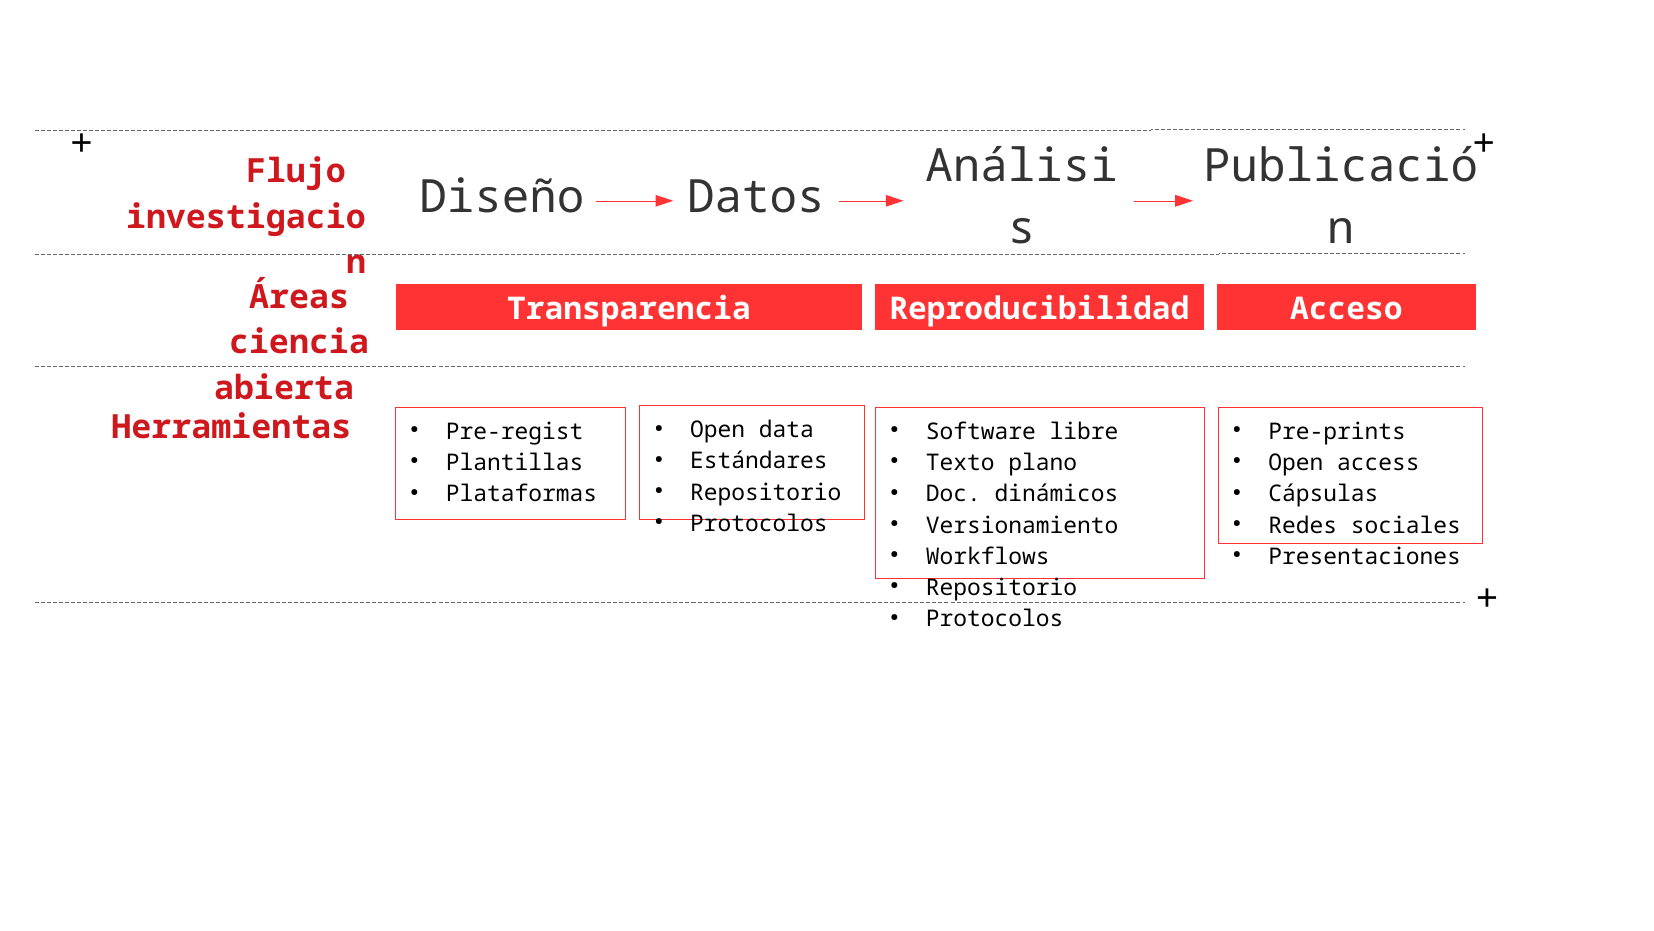

+
+
Flujo
investigacion
Diseño
Datos
Análisis
Publicación
Áreas
ciencia abierta
Transparencia
Reproducibilidad
Acceso
Herramientas
Open data
Estándares
Repositorio
Protocolos
Pre-regist
Plantillas
Plataformas
Software libre
Texto plano
Doc. dinámicos
Versionamiento
Workflows
Repositorio
Protocolos
Pre-prints
Open access
Cápsulas
Redes sociales
Presentaciones
+